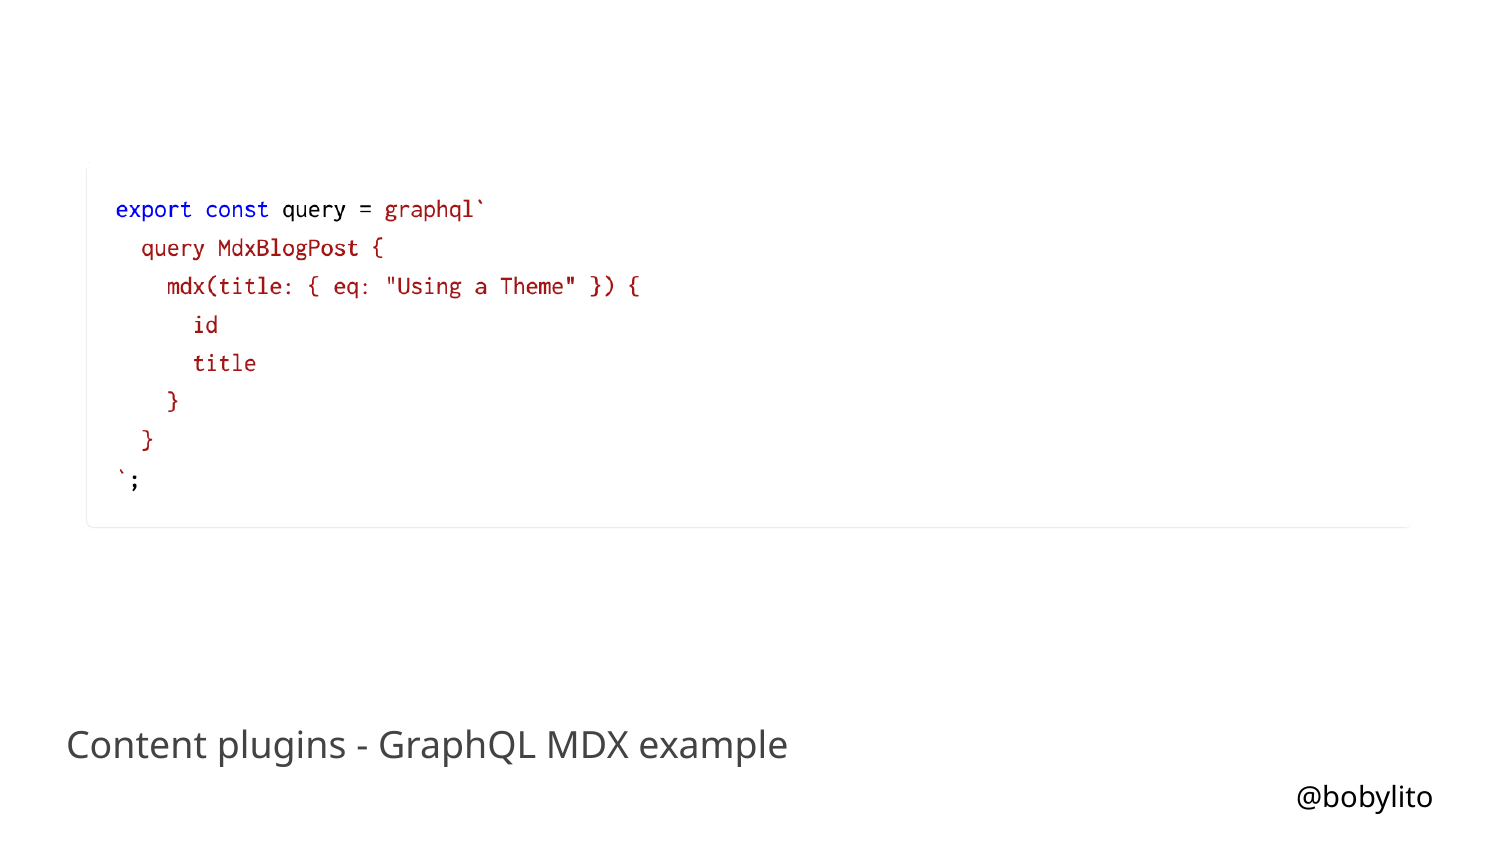

# Content plugins - GraphQL MDX example